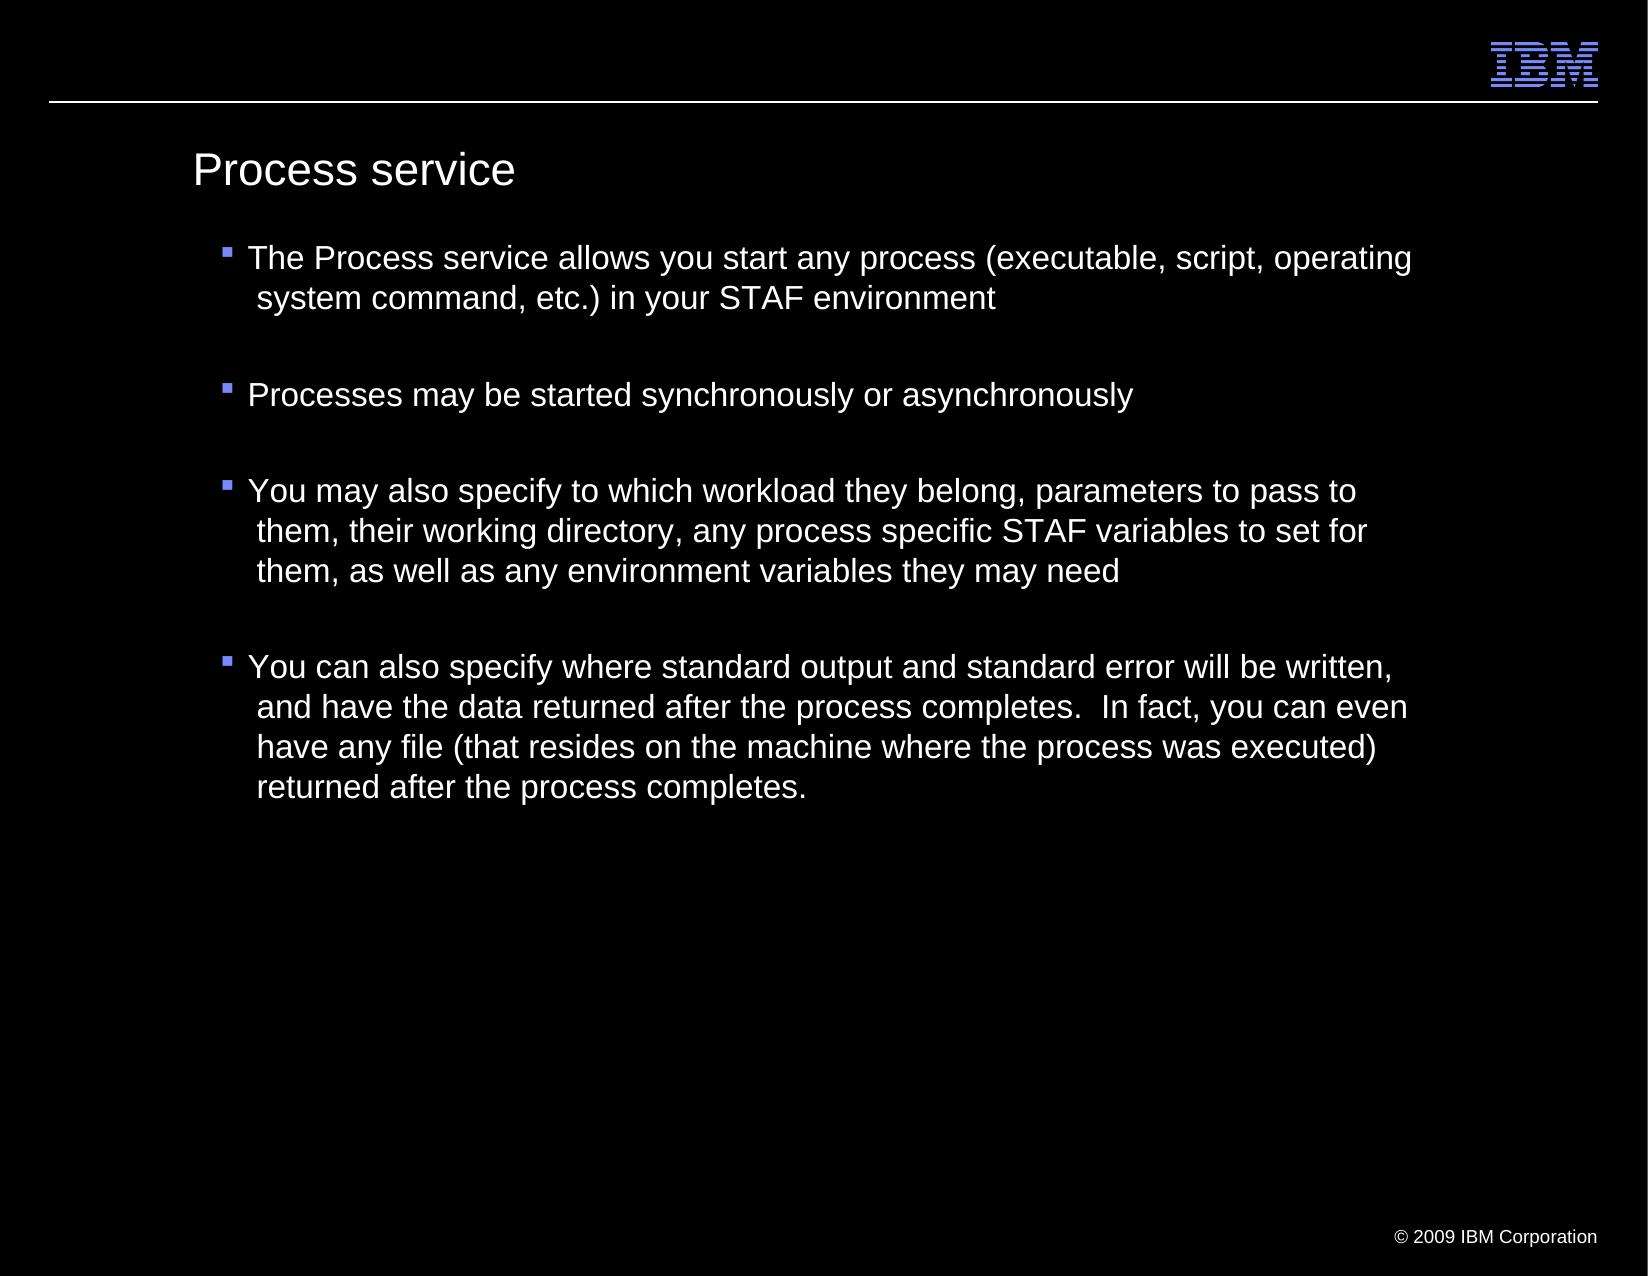

# Process service
The Process service allows you start any process (executable, script, operating
 system command, etc.) in your STAF environment
Processes may be started synchronously or asynchronously
You may also specify to which workload they belong, parameters to pass to
 them, their working directory, any process specific STAF variables to set for
 them, as well as any environment variables they may need
You can also specify where standard output and standard error will be written,
 and have the data returned after the process completes. In fact, you can even
 have any file (that resides on the machine where the process was executed)
 returned after the process completes.